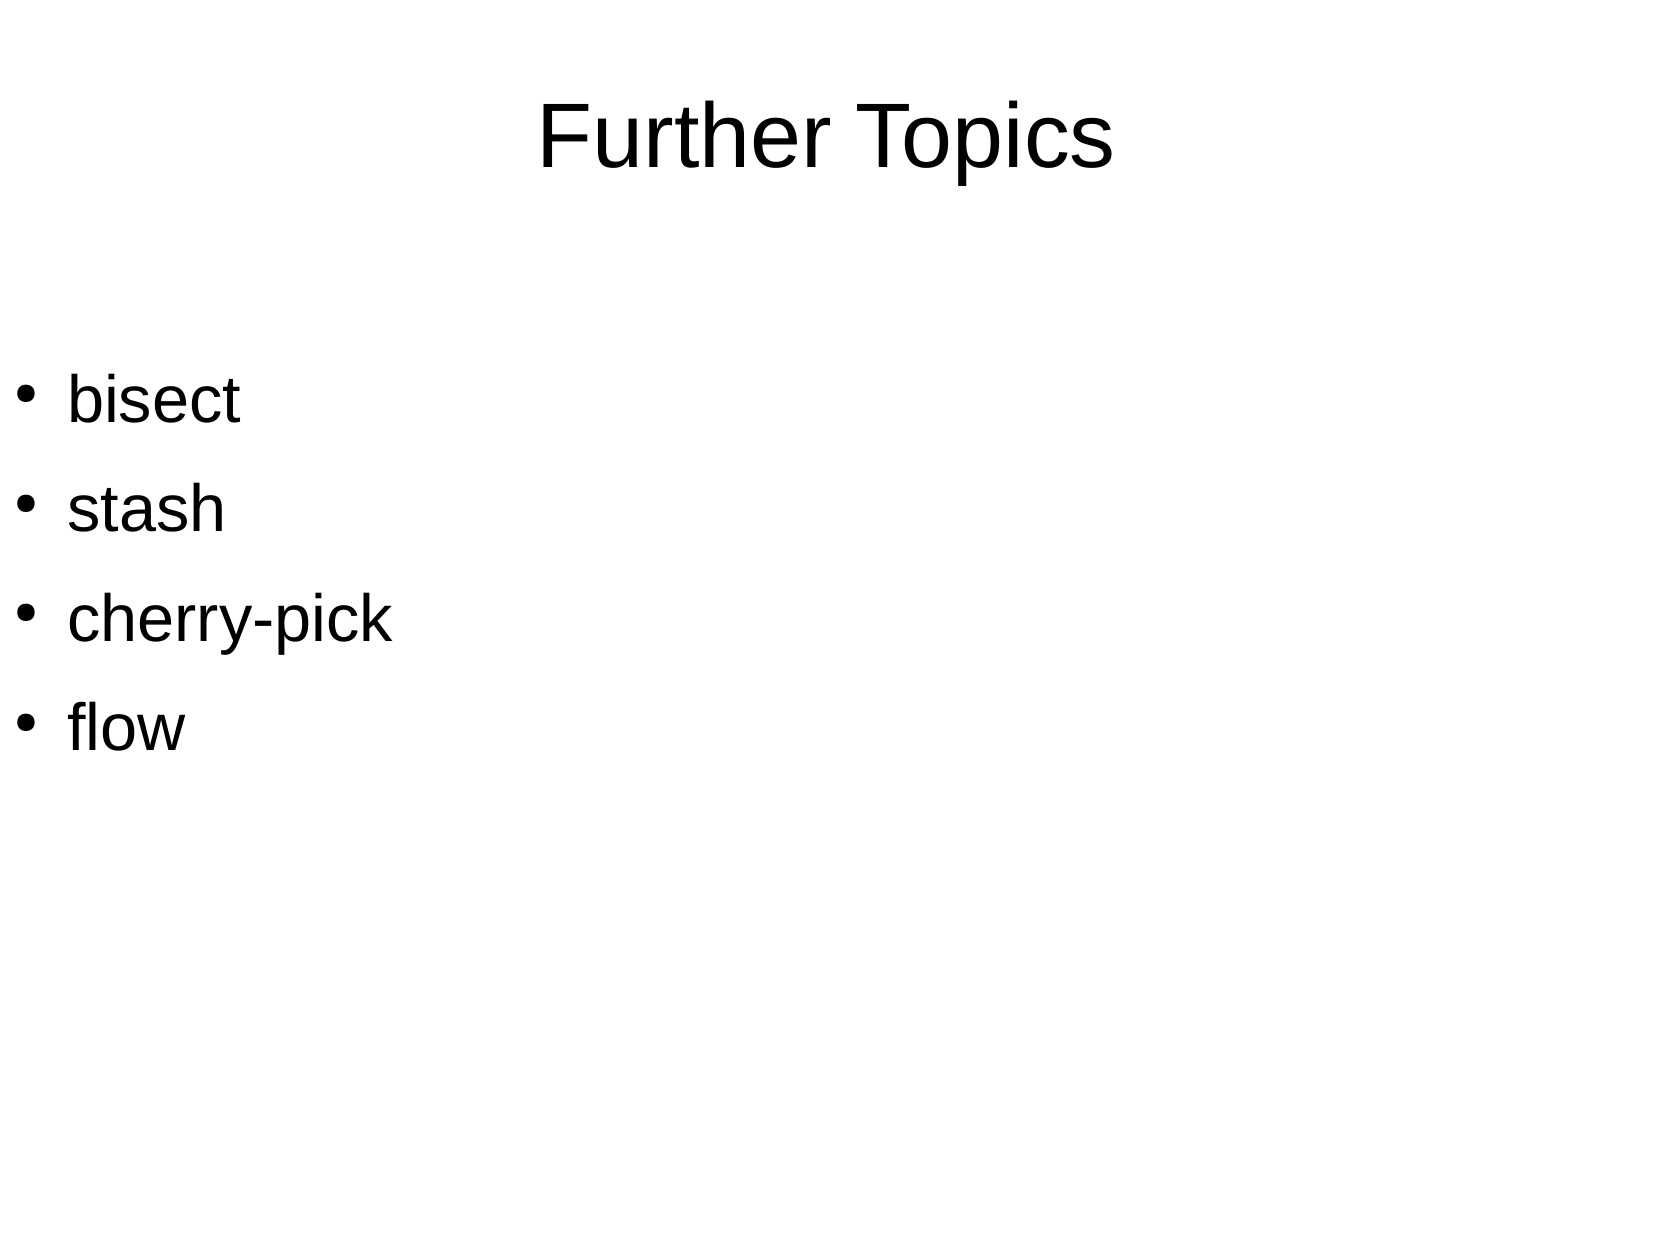

# Further Topics
bisect
stash
cherry-pick
flow